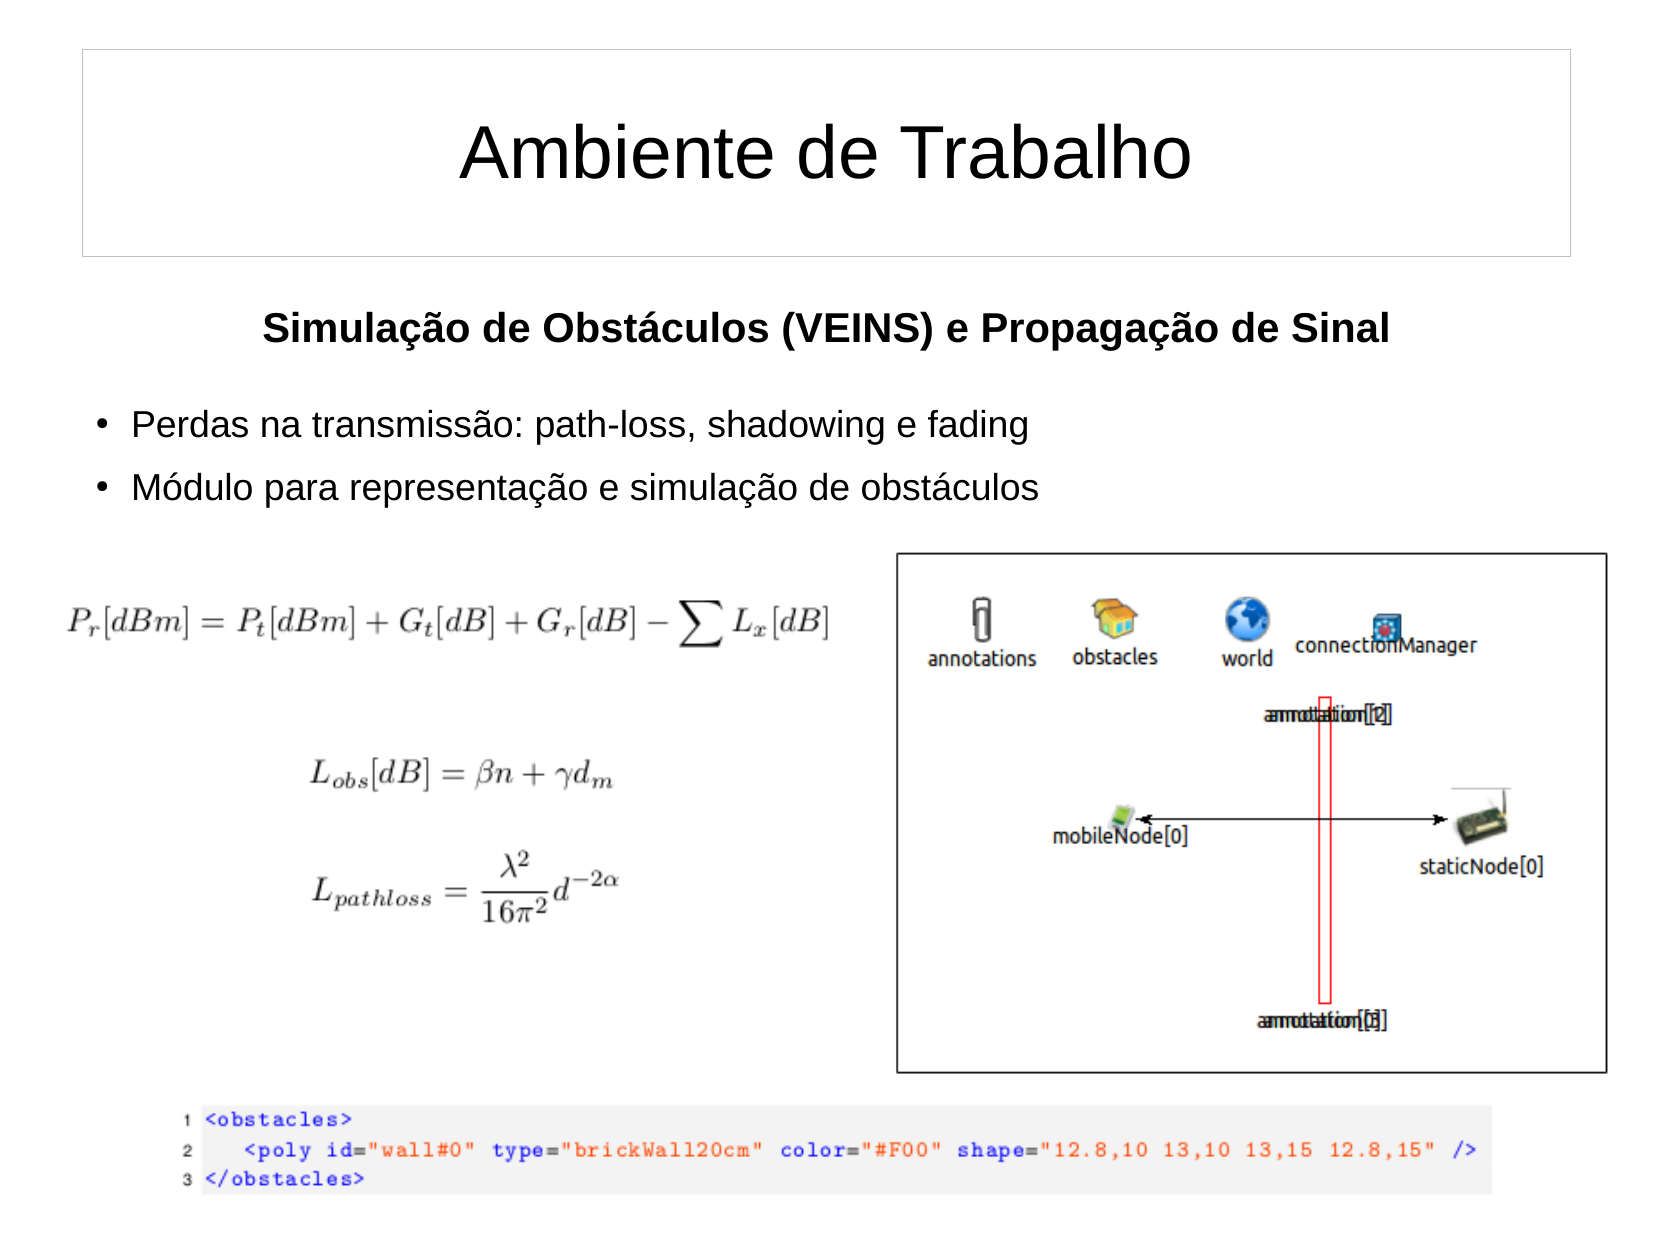

# Ambiente de Trabalho
Simulação de Obstáculos (VEINS) e Propagação de Sinal
Perdas na transmissão: path-loss, shadowing e fading
Módulo para representação e simulação de obstáculos